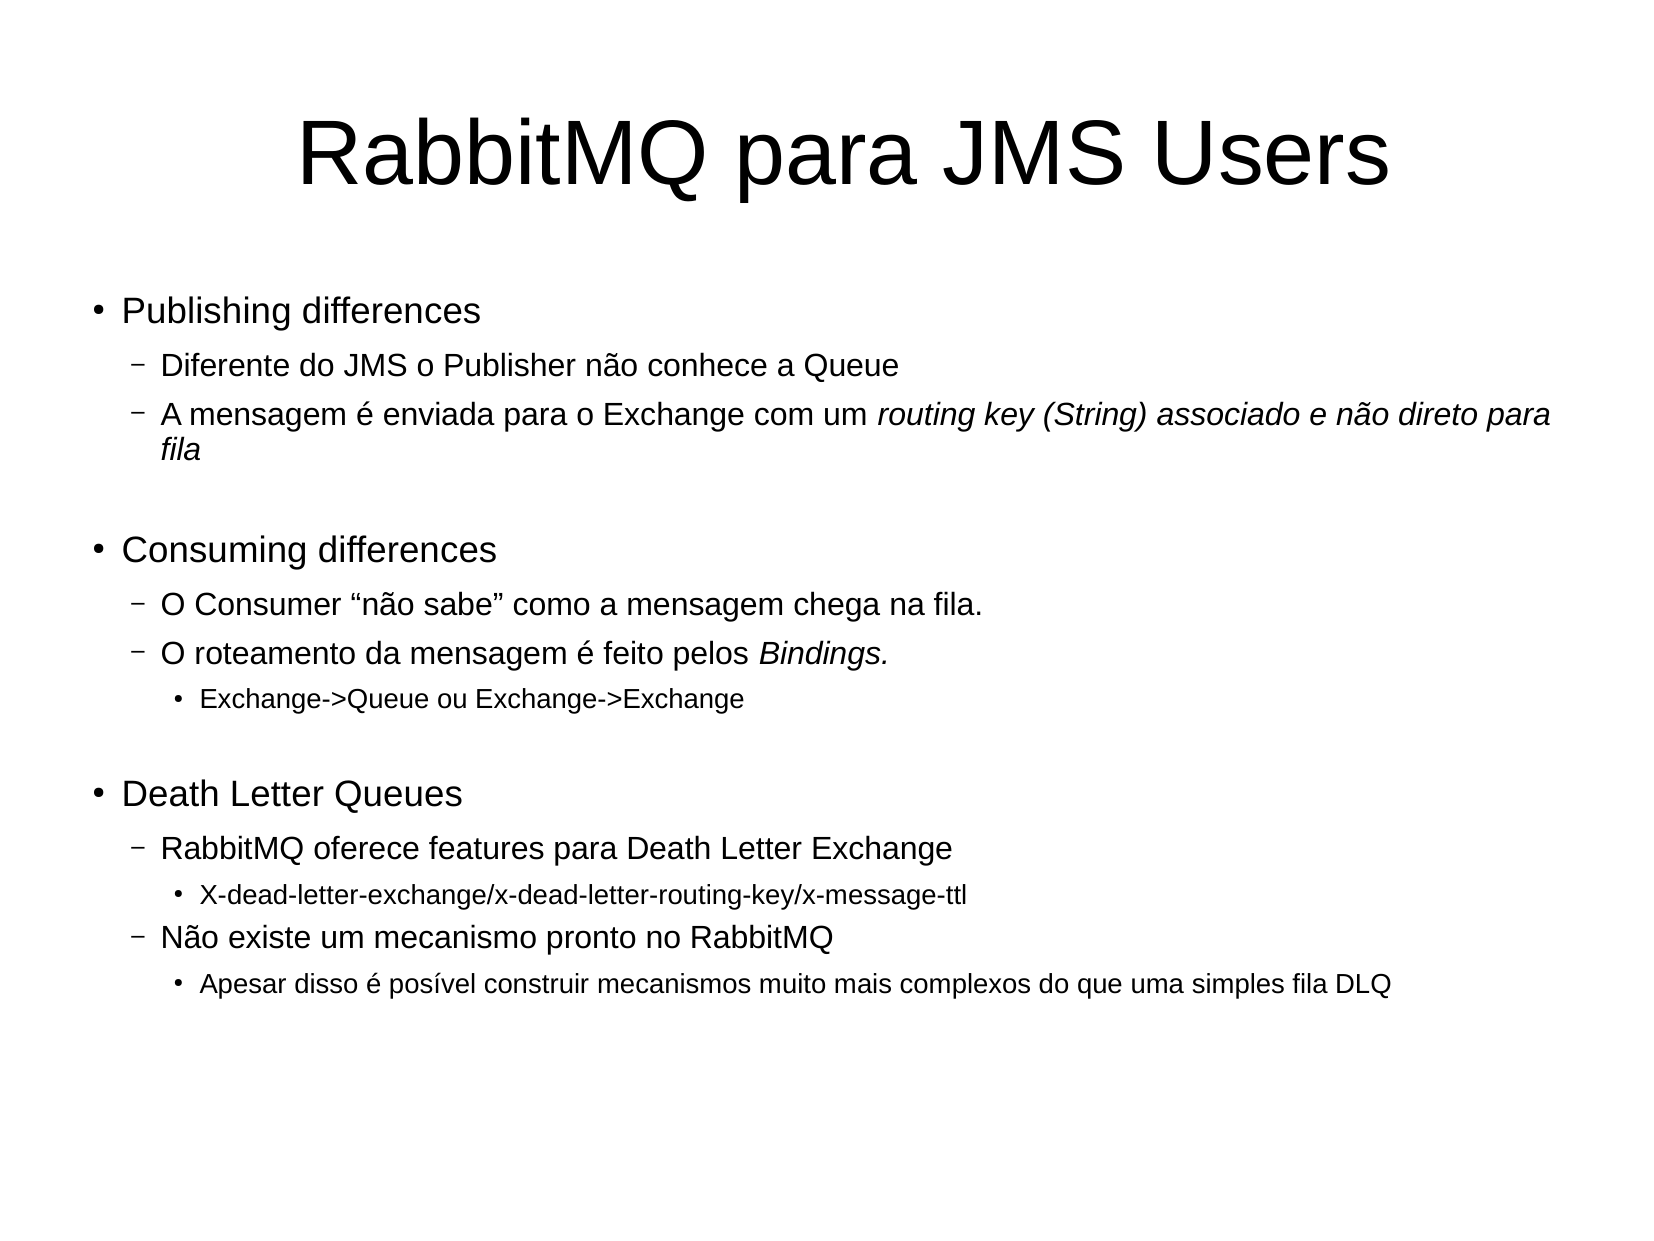

# RabbitMQ para JMS Users
Publishing differences
Diferente do JMS o Publisher não conhece a Queue
A mensagem é enviada para o Exchange com um routing key (String) associado e não direto para fila
Consuming differences
O Consumer “não sabe” como a mensagem chega na fila.
O roteamento da mensagem é feito pelos Bindings.
Exchange->Queue ou Exchange->Exchange
Death Letter Queues
RabbitMQ oferece features para Death Letter Exchange
X-dead-letter-exchange/x-dead-letter-routing-key/x-message-ttl
Não existe um mecanismo pronto no RabbitMQ
Apesar disso é posível construir mecanismos muito mais complexos do que uma simples fila DLQ